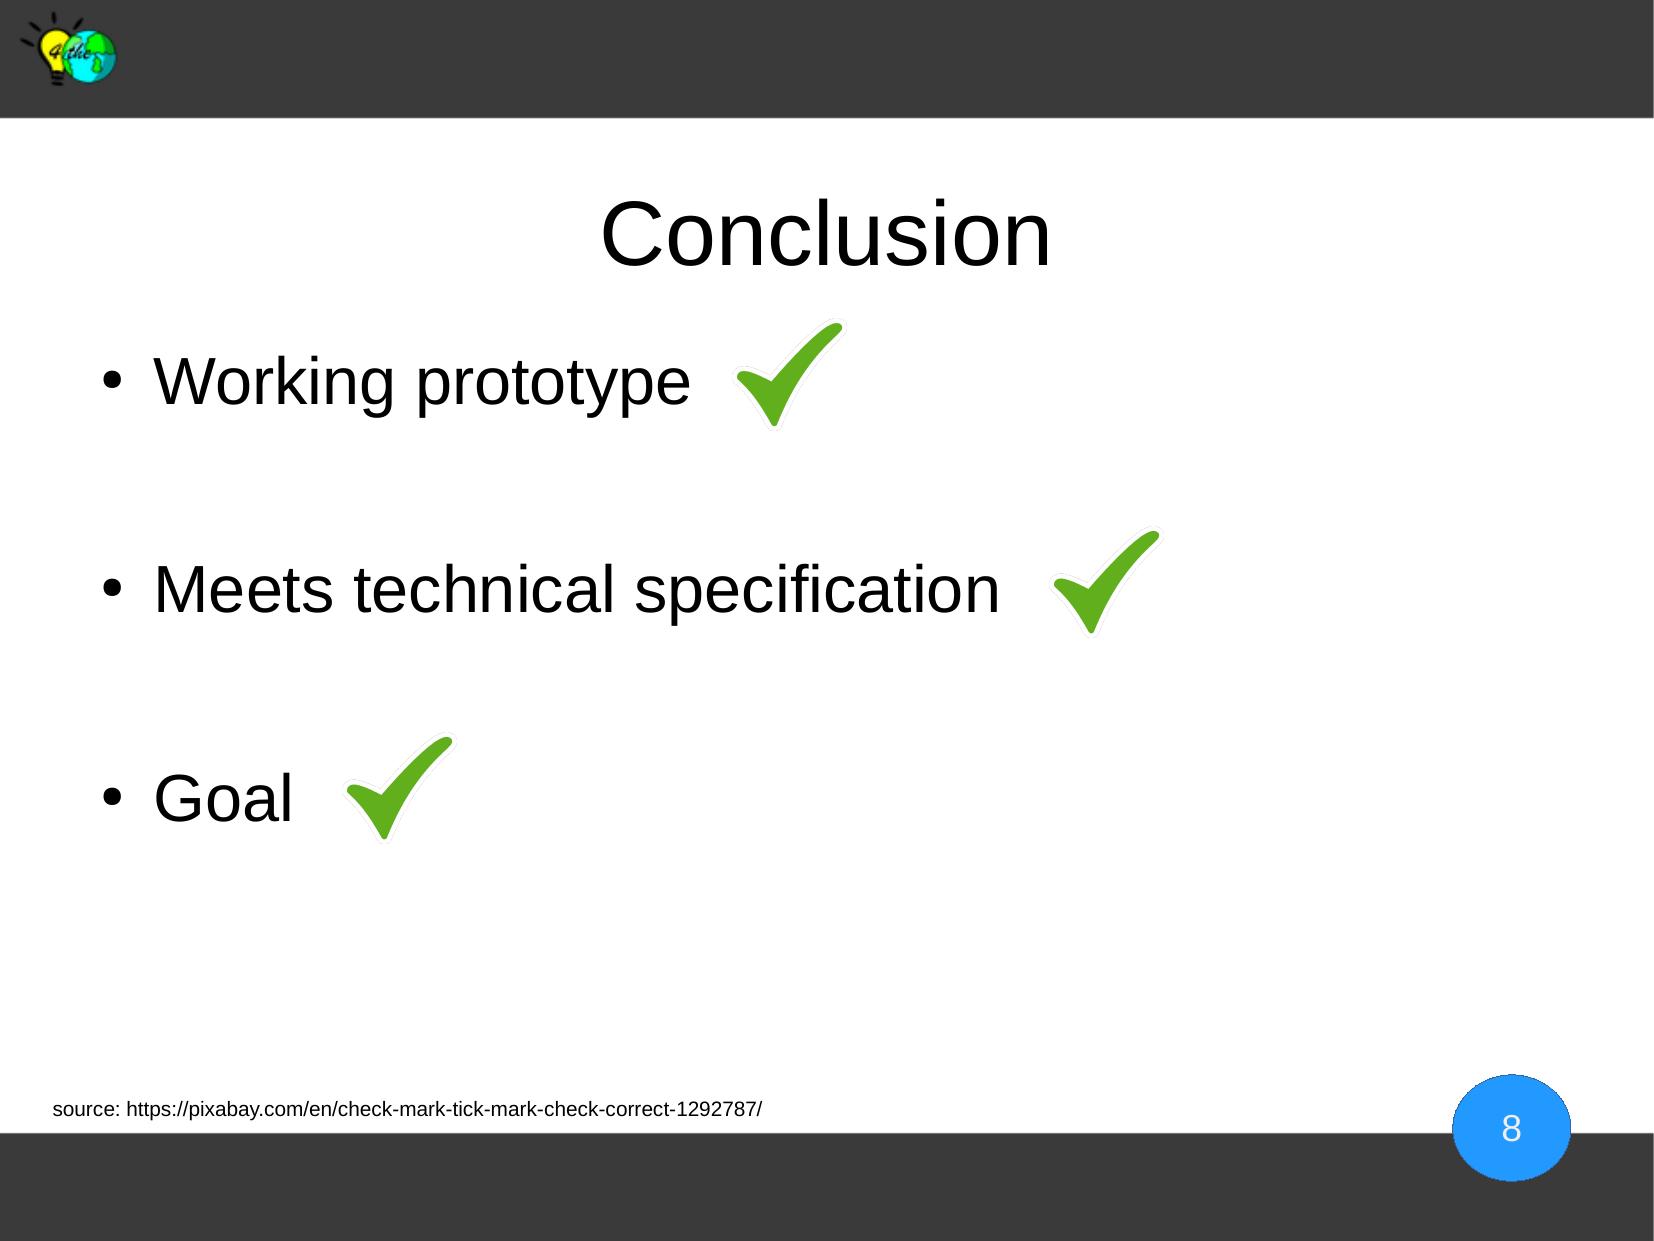

# Conclusion
Working prototype
Meets technical specification
Goal
source: https://pixabay.com/en/check-mark-tick-mark-check-correct-1292787/